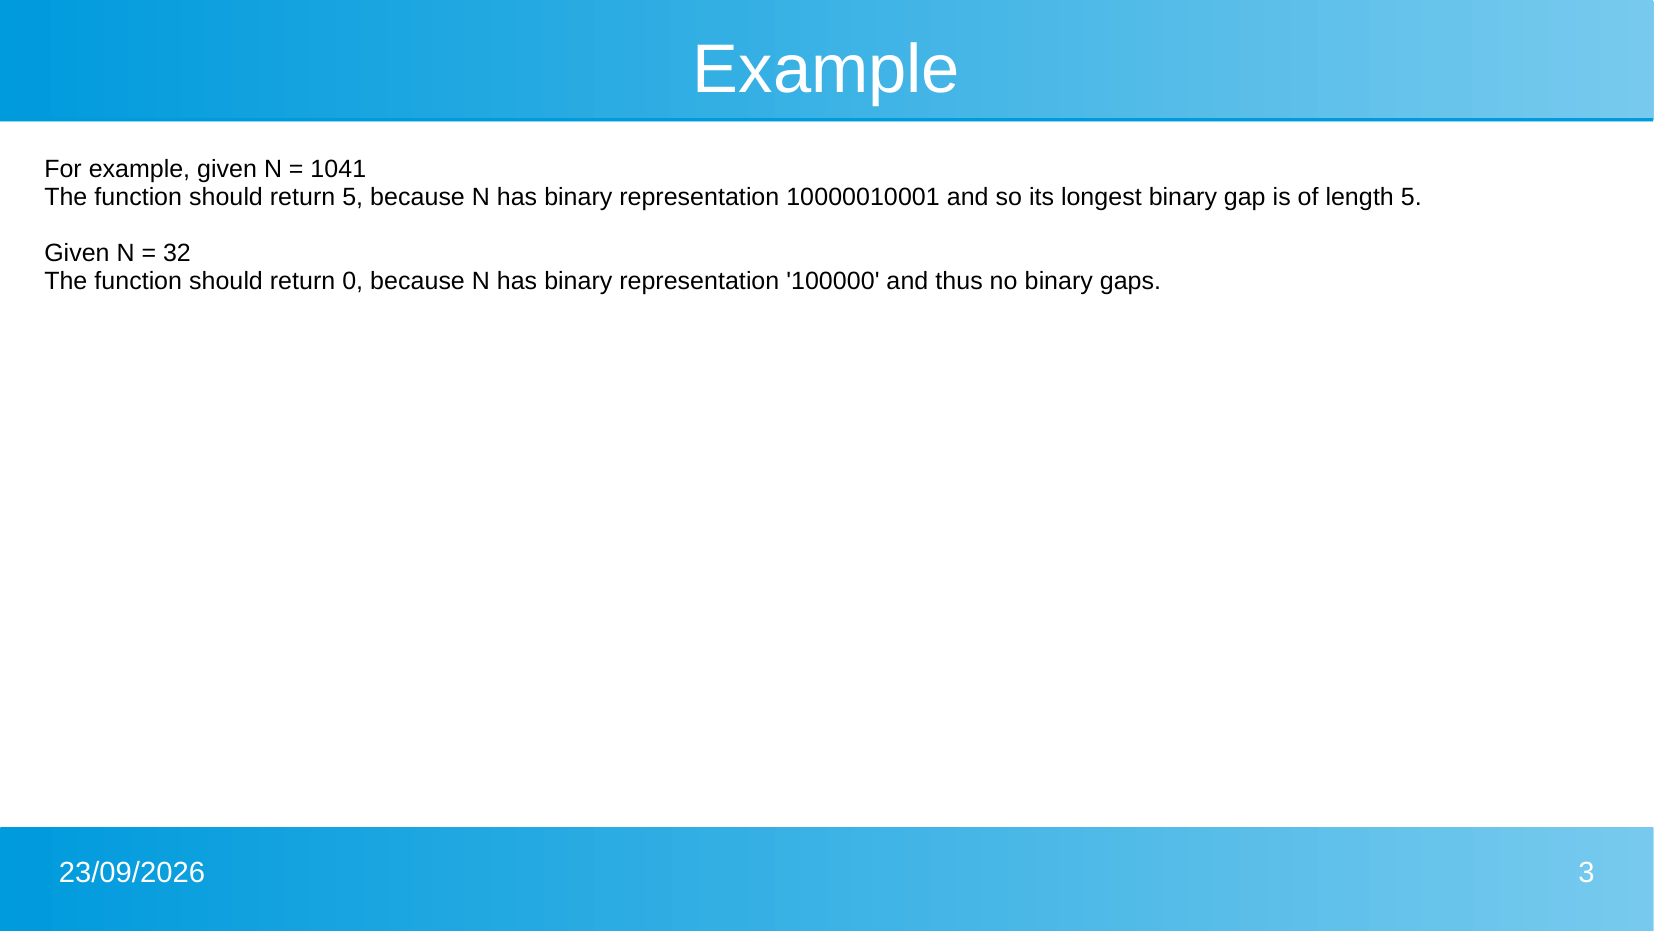

# Example
For example, given N = 1041
The function should return 5, because N has binary representation 10000010001 and so its longest binary gap is of length 5.
Given N = 32
The function should return 0, because N has binary representation '100000' and thus no binary gaps.
3